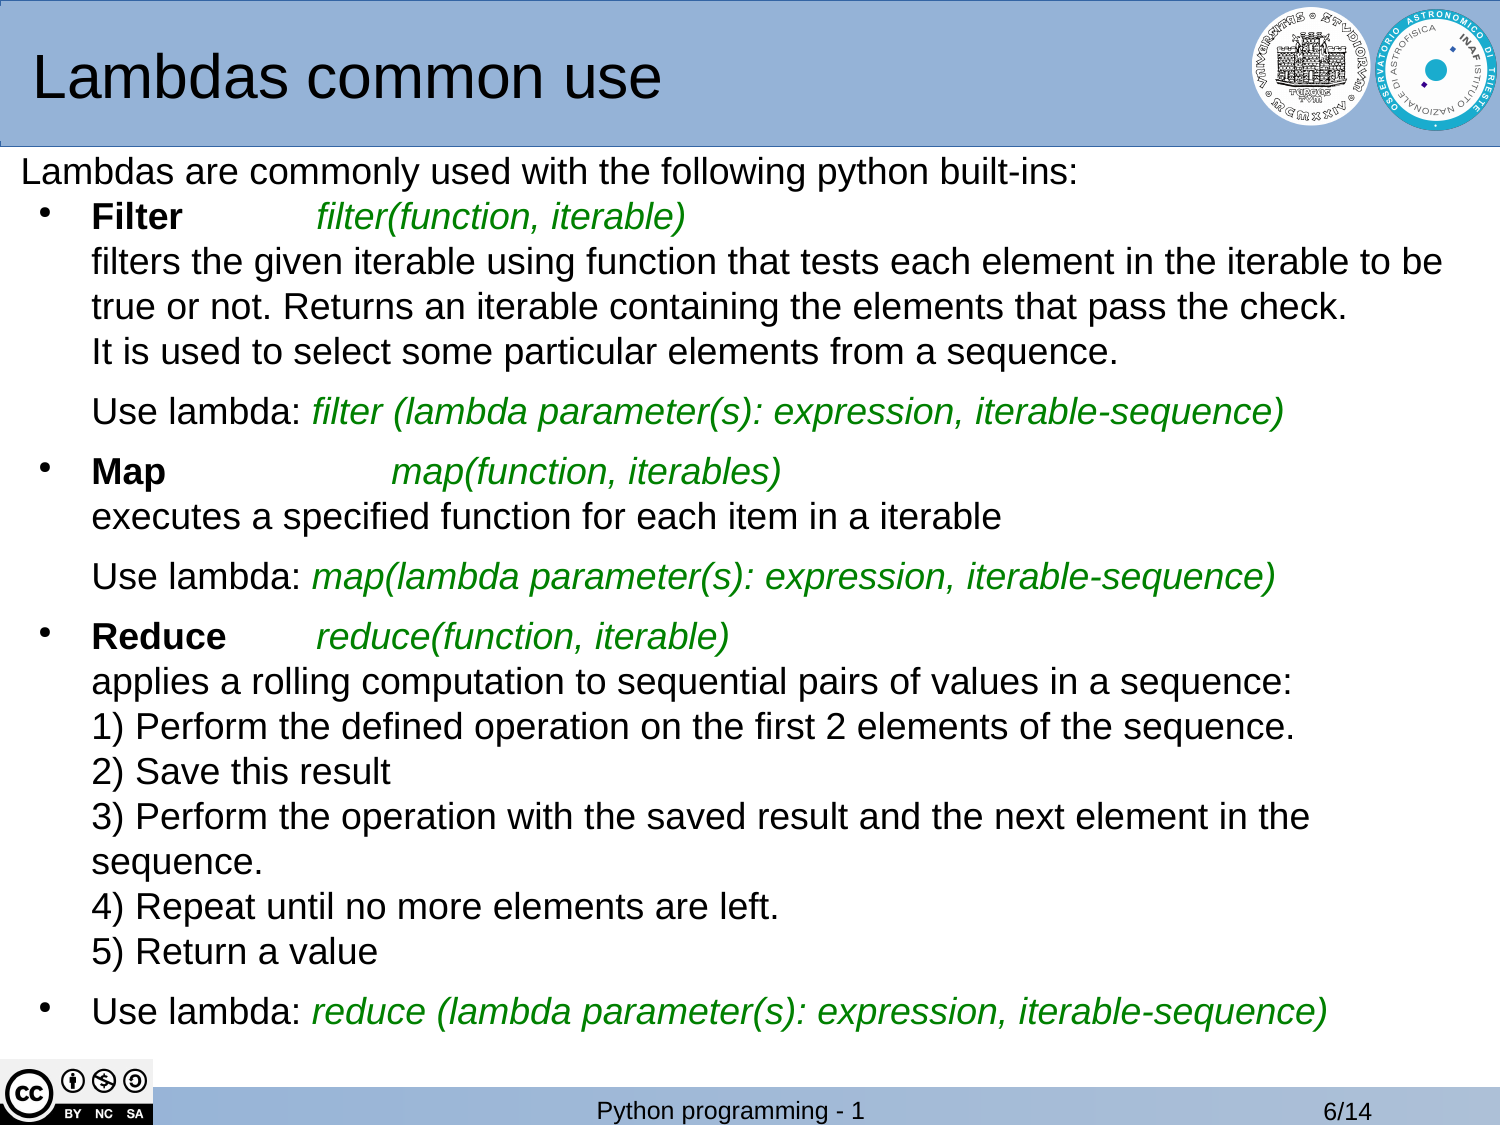

Lambdas common use
# Lambdas are commonly used with the following python built-ins:
Filter		filter(function, iterable)
filters the given iterable using function that tests each element in the iterable to be true or not. Returns an iterable containing the elements that pass the check.
It is used to select some particular elements from a sequence.
Use lambda: filter (lambda parameter(s): expression, iterable-sequence)
Map			map(function, iterables)
executes a specified function for each item in a iterable
Use lambda: map(lambda parameter(s): expression, iterable-sequence)
Reduce		reduce(function, iterable)
applies a rolling computation to sequential pairs of values in a sequence:
1) Perform the defined operation on the first 2 elements of the sequence.
2) Save this result
3) Perform the operation with the saved result and the next element in the sequence.
4) Repeat until no more elements are left.
5) Return a value
Use lambda: reduce (lambda parameter(s): expression, iterable-sequence)